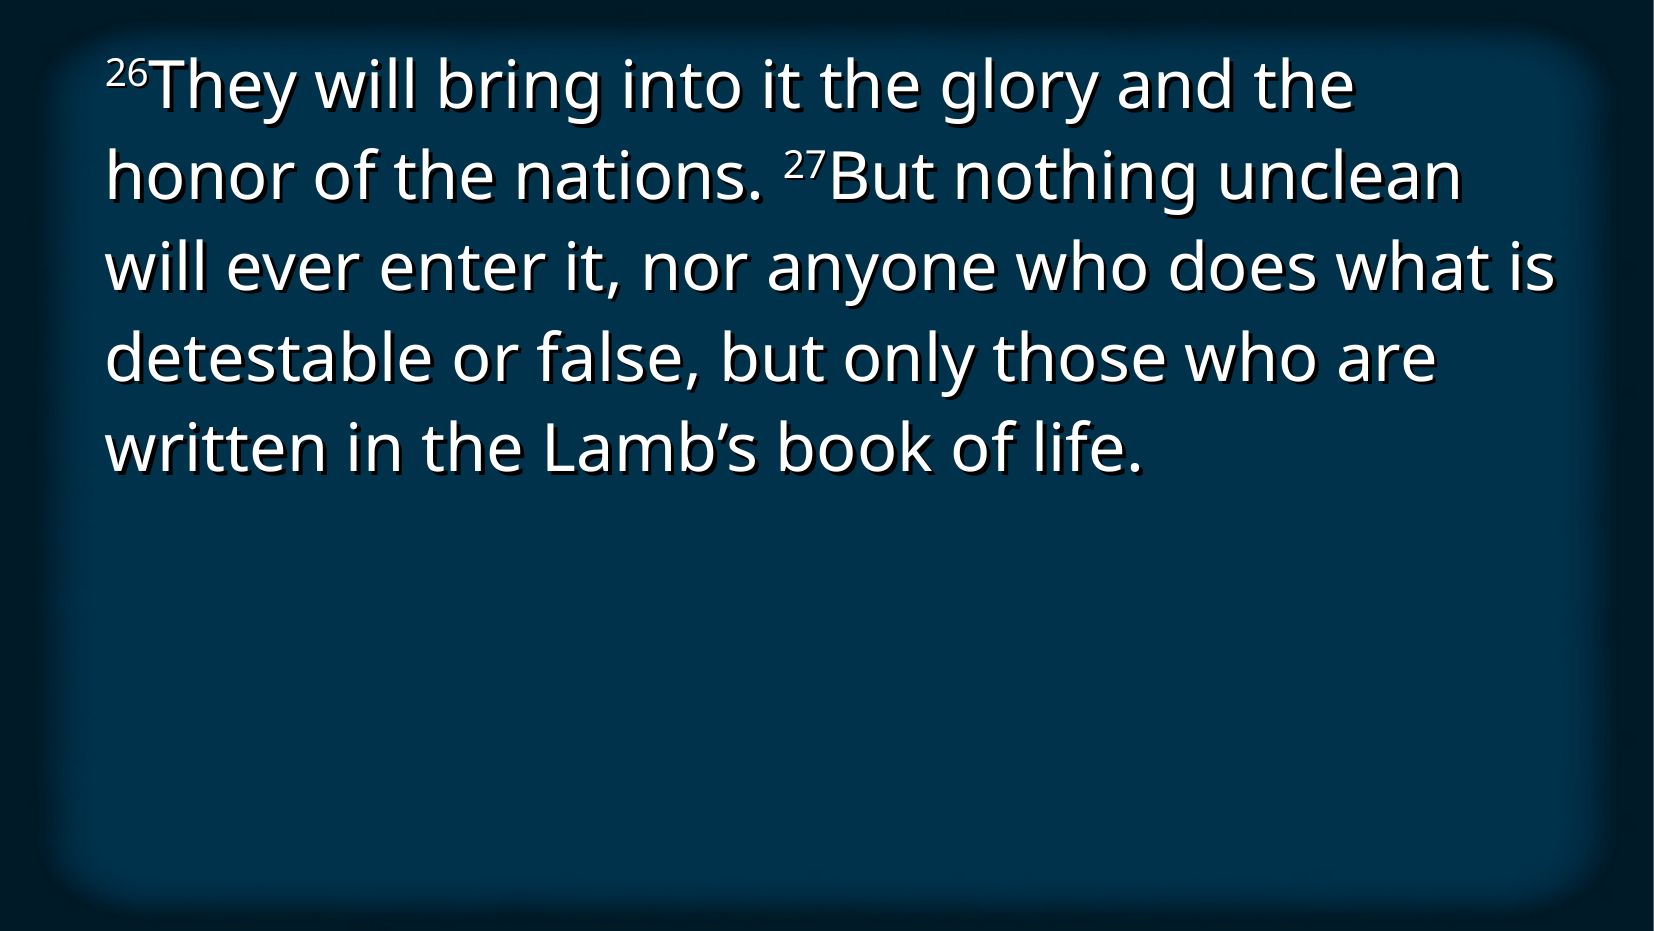

26They will bring into it the glory and the honor of the nations. 27But nothing unclean will ever enter it, nor anyone who does what is detestable or false, but only those who are written in the Lamb’s book of life.